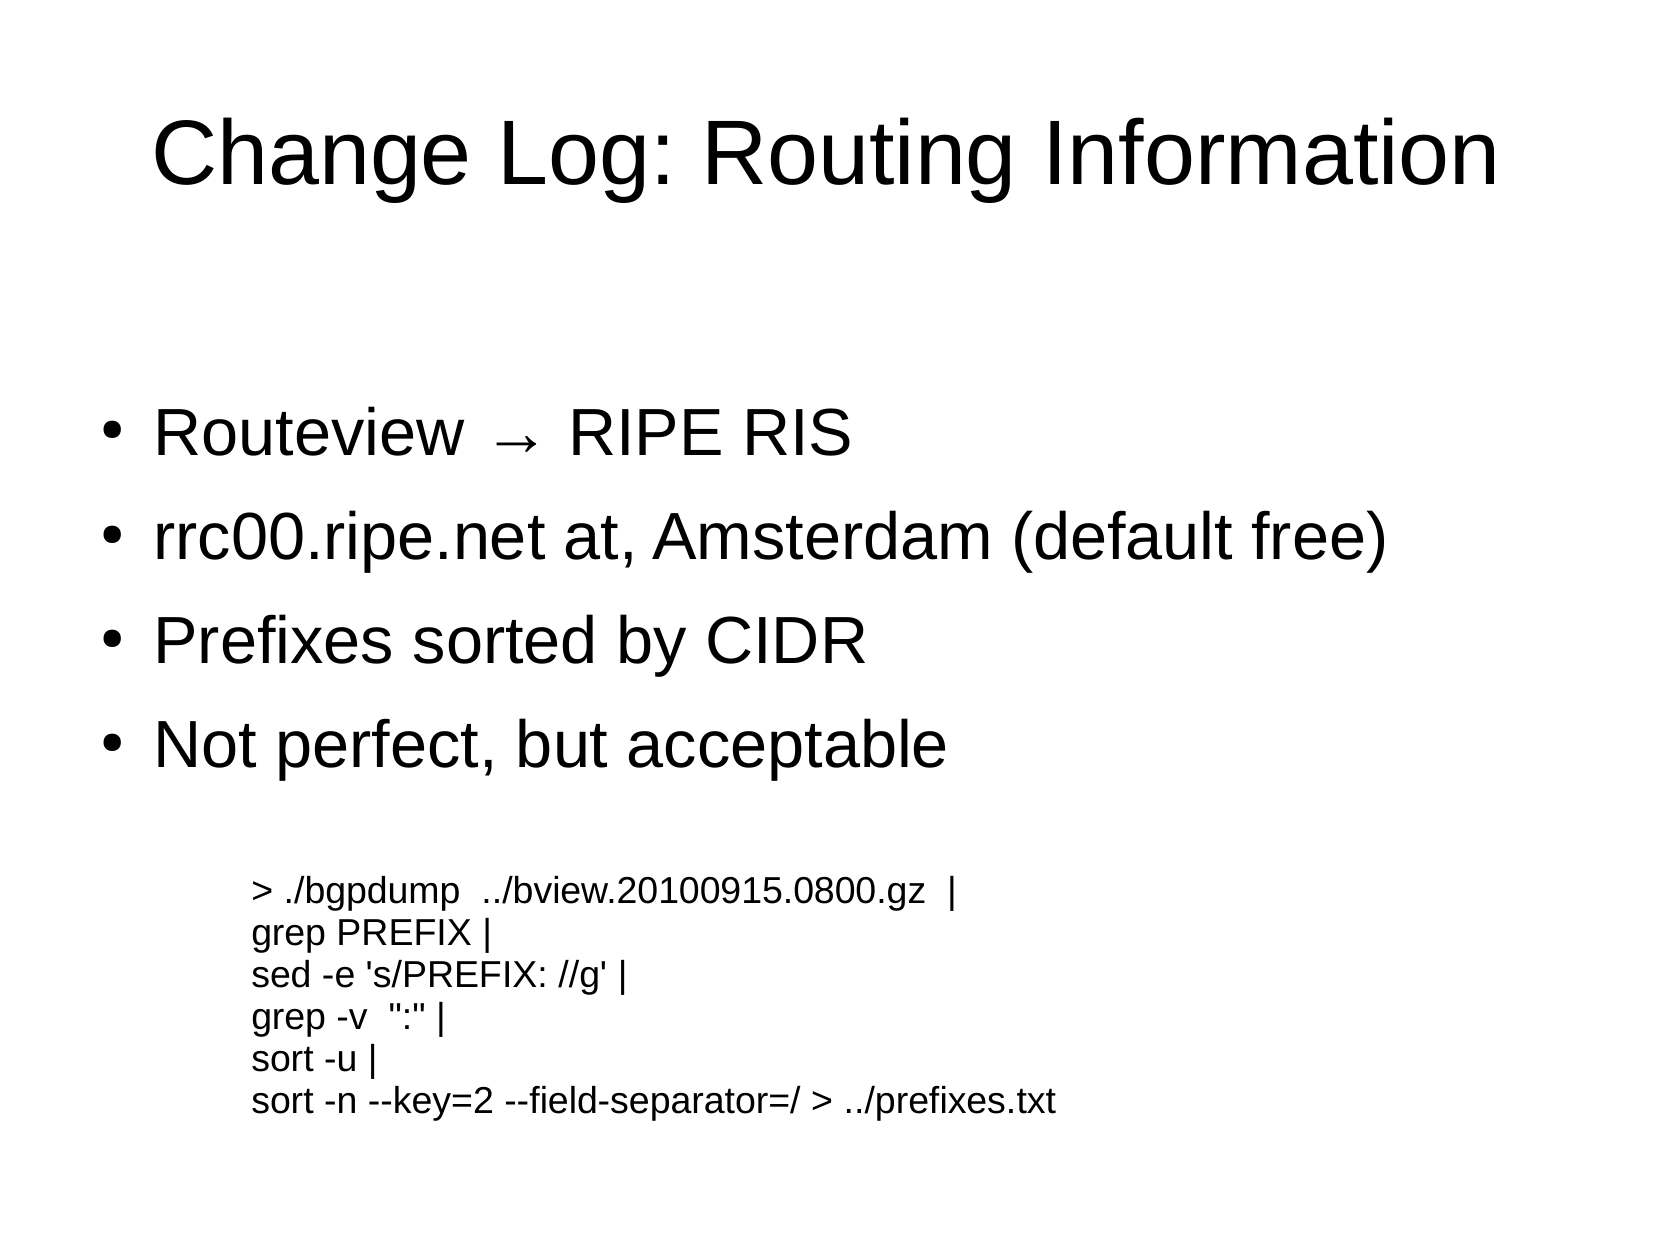

# Change Log: Routing Information
Routeview → RIPE RIS
rrc00.ripe.net at, Amsterdam (default free)
Prefixes sorted by CIDR
Not perfect, but acceptable
> ./bgpdump ../bview.20100915.0800.gz |
grep PREFIX |
sed -e 's/PREFIX: //g' |
grep -v ":" |
sort -u |
sort -n --key=2 --field-separator=/ > ../prefixes.txt